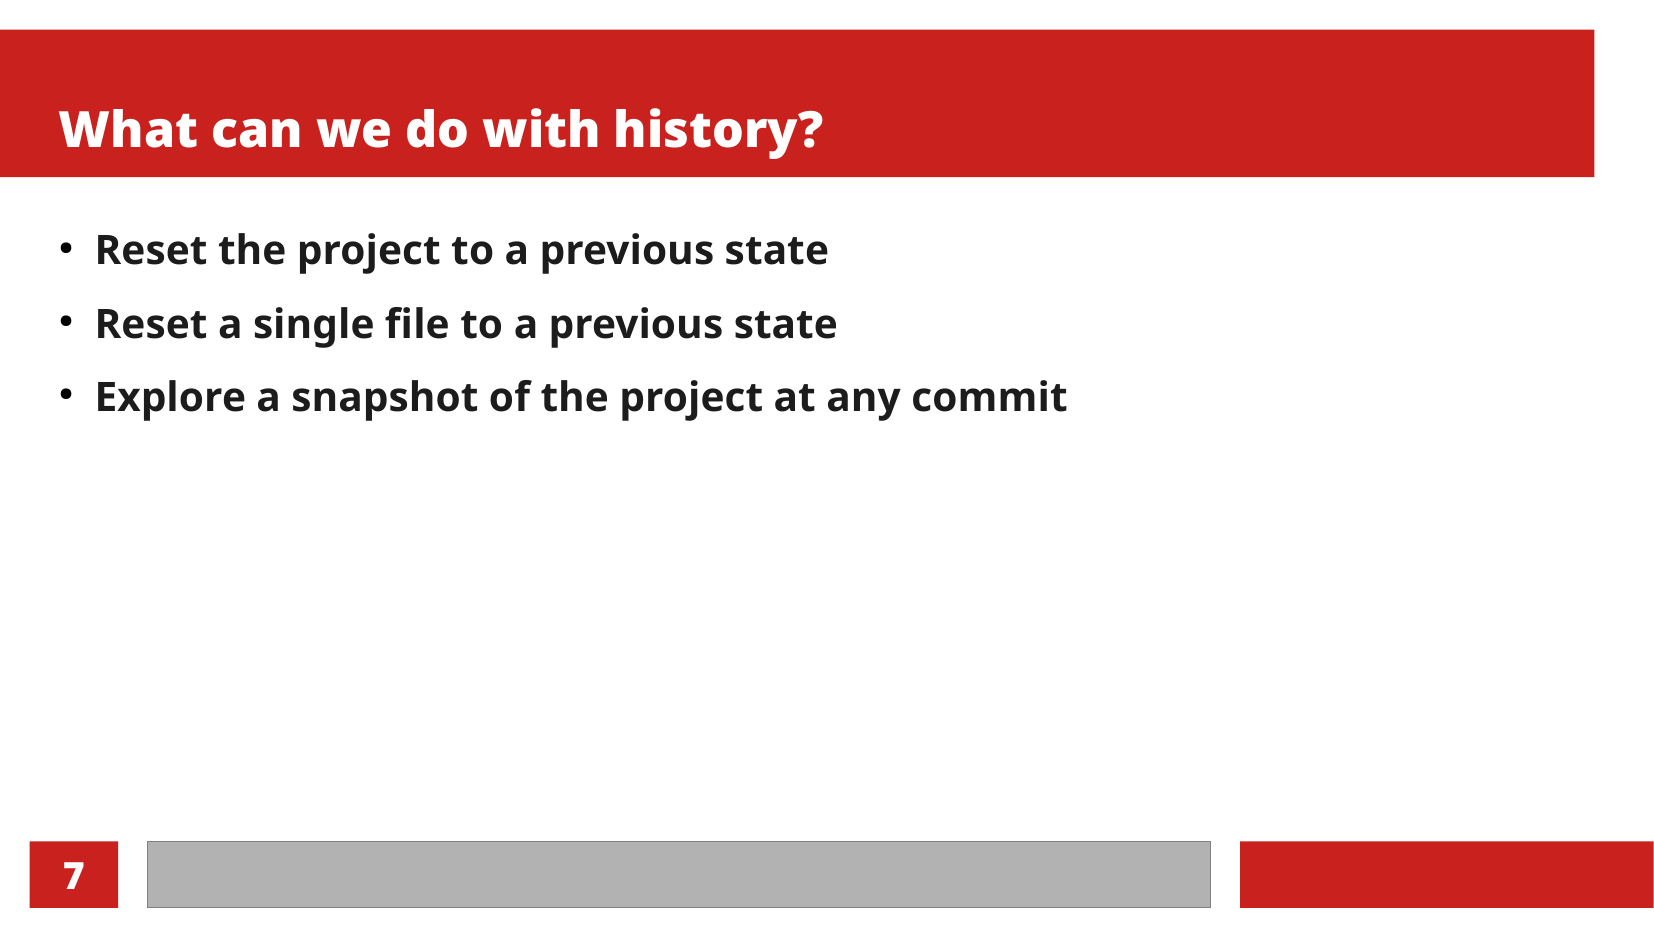

# What can we do with history?
Reset the project to a previous state
Reset a single file to a previous state
Explore a snapshot of the project at any commit
7